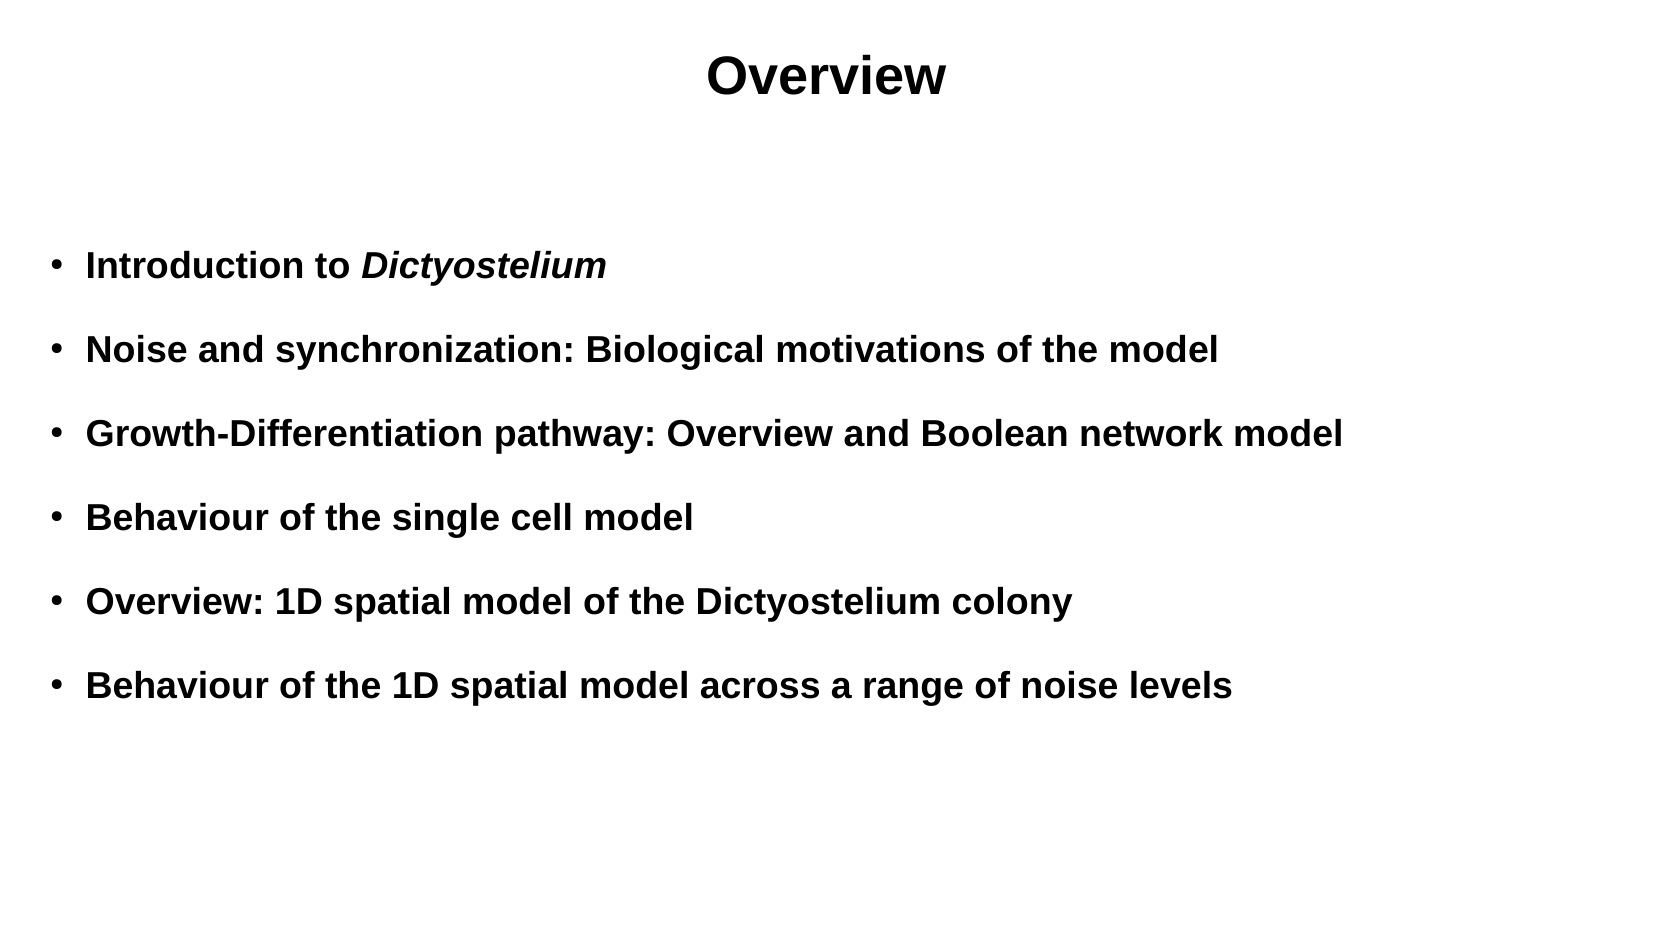

# Overview
Introduction to Dictyostelium
Noise and synchronization: Biological motivations of the model
Growth-Differentiation pathway: Overview and Boolean network model
Behaviour of the single cell model
Overview: 1D spatial model of the Dictyostelium colony
Behaviour of the 1D spatial model across a range of noise levels